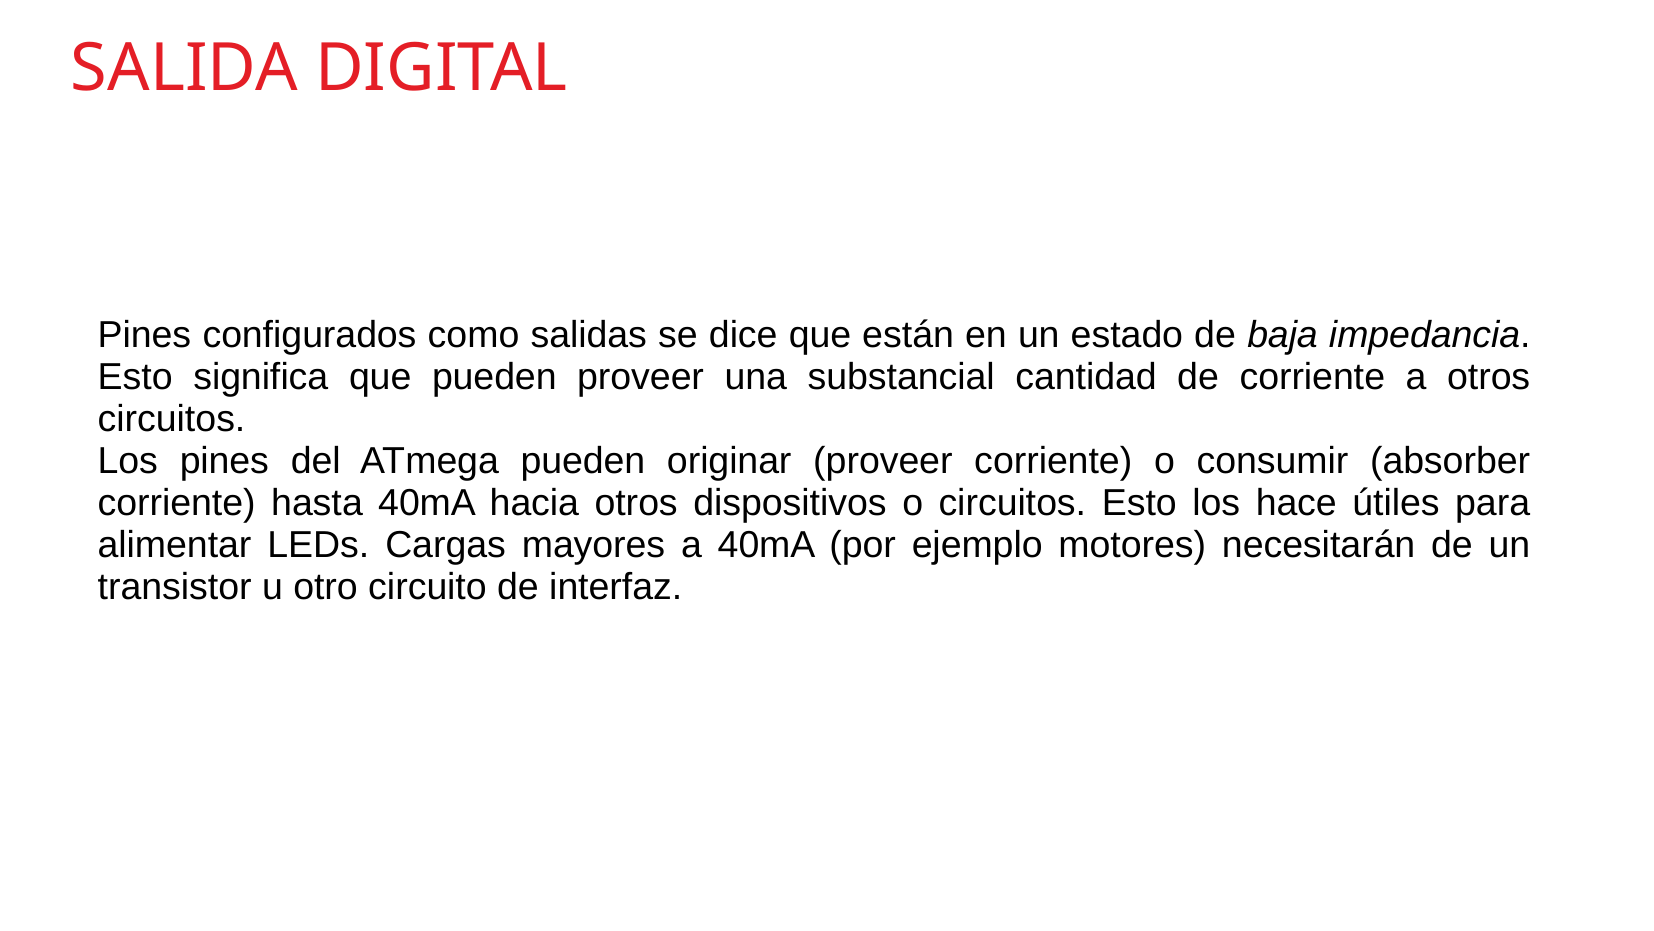

# SALIDA DIGITAL
Pines configurados como salidas se dice que están en un estado de baja impedancia. Esto significa que pueden proveer una substancial cantidad de corriente a otros circuitos.
Los pines del ATmega pueden originar (proveer corriente) o consumir (absorber corriente) hasta 40mA hacia otros dispositivos o circuitos. Esto los hace útiles para alimentar LEDs. Cargas mayores a 40mA (por ejemplo motores) necesitarán de un transistor u otro circuito de interfaz.